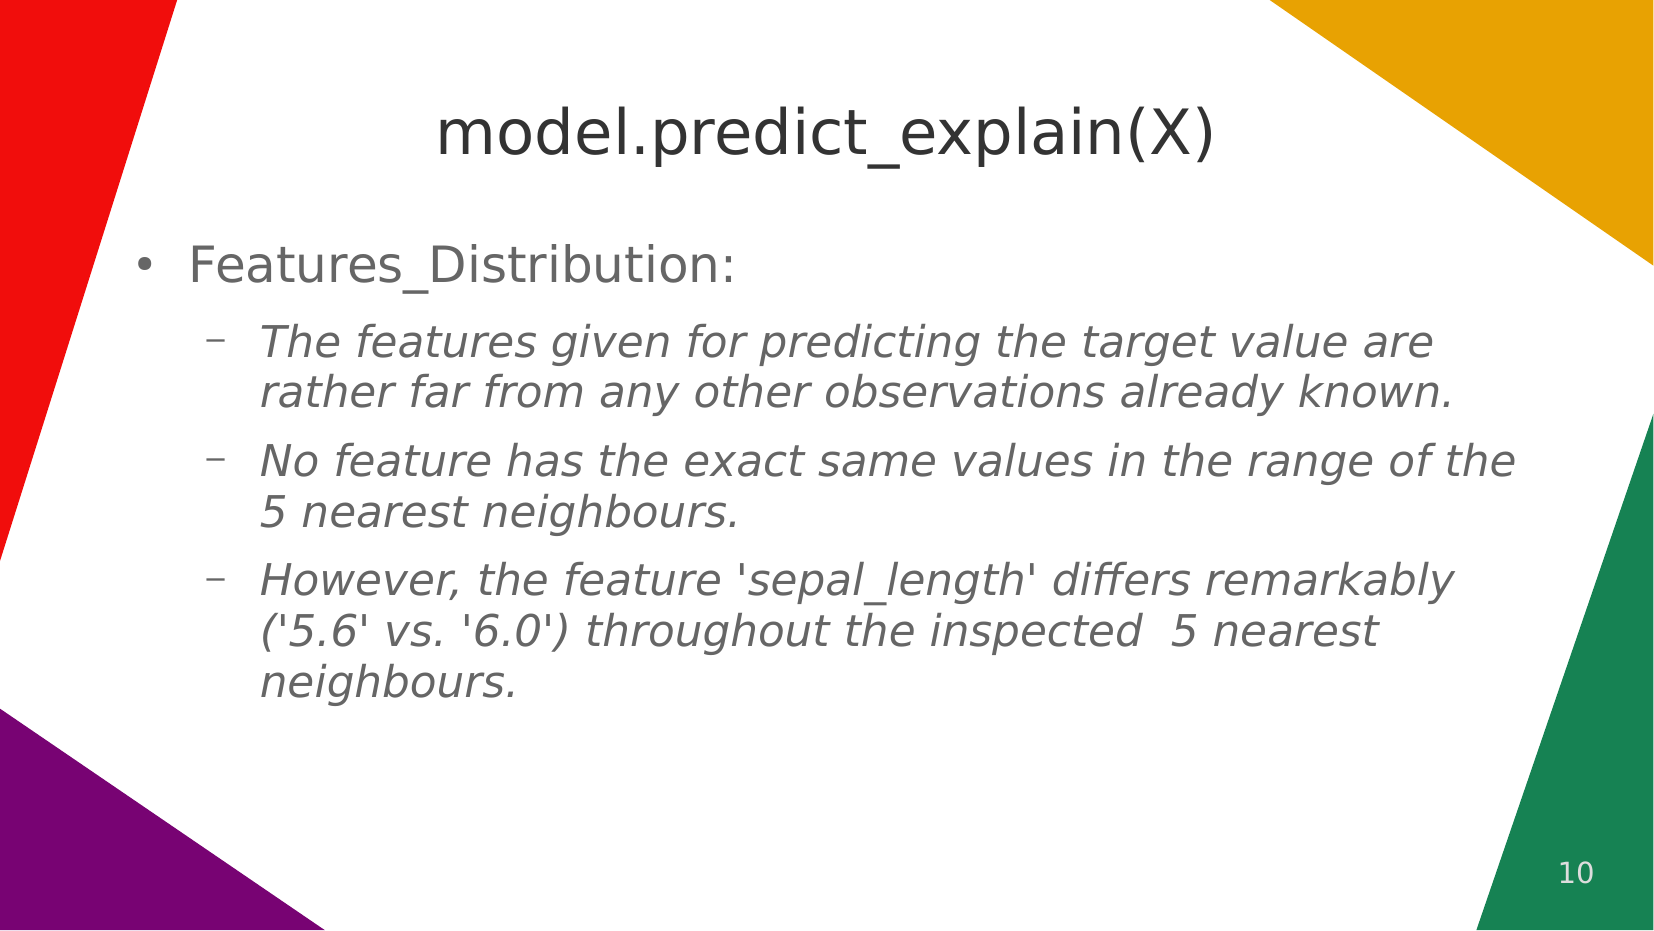

# model.predict_explain(X)
Features_Distribution:
The features given for predicting the target value are rather far from any other observations already known.
No feature has the exact same values in the range of the 5 nearest neighbours.
However, the feature 'sepal_length' differs remarkably ('5.6' vs. '6.0') throughout the inspected 5 nearest neighbours.
10